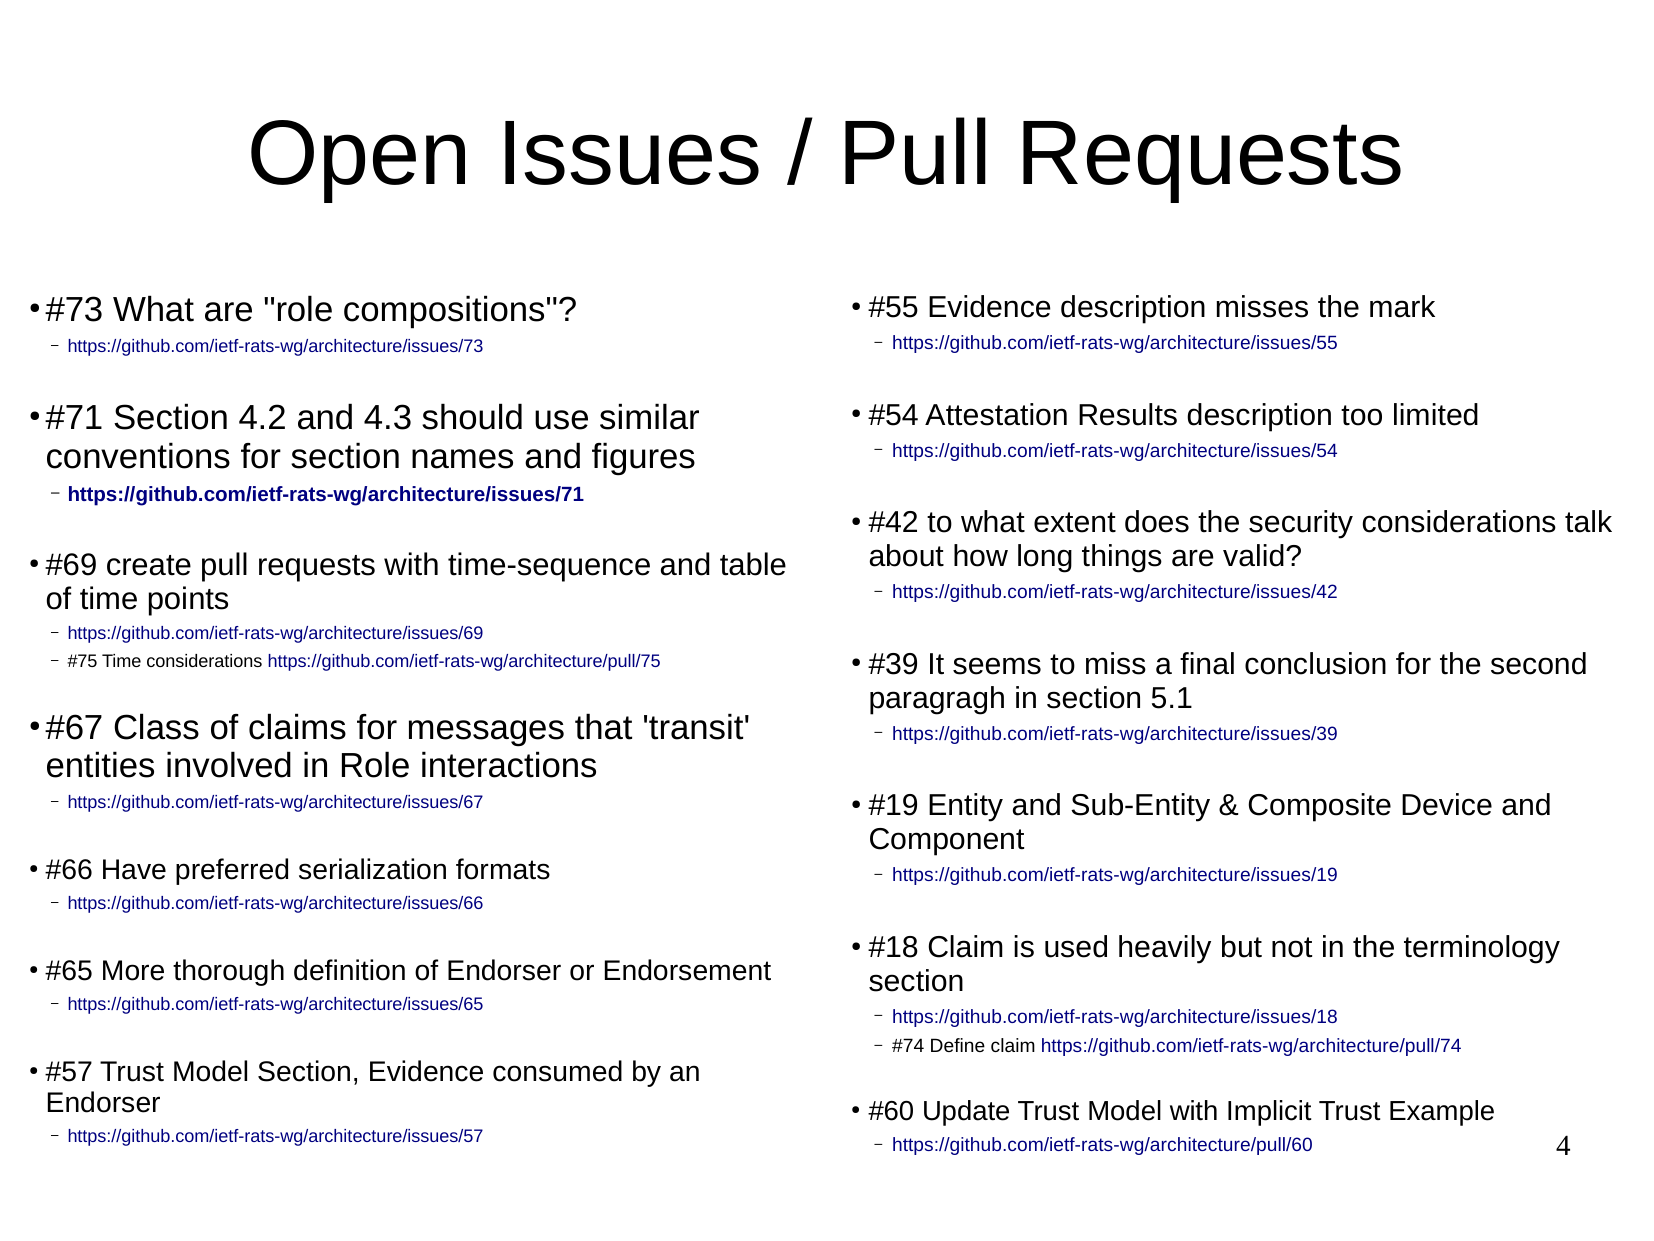

# Open Issues / Pull Requests
#73 What are "role compositions"?
https://github.com/ietf-rats-wg/architecture/issues/73
#71 Section 4.2 and 4.3 should use similar conventions for section names and figures
https://github.com/ietf-rats-wg/architecture/issues/71
#69 create pull requests with time-sequence and table of time points
https://github.com/ietf-rats-wg/architecture/issues/69
#75 Time considerations https://github.com/ietf-rats-wg/architecture/pull/75
#67 Class of claims for messages that 'transit' entities involved in Role interactions
https://github.com/ietf-rats-wg/architecture/issues/67
#66 Have preferred serialization formats
https://github.com/ietf-rats-wg/architecture/issues/66
#65 More thorough definition of Endorser or Endorsement
https://github.com/ietf-rats-wg/architecture/issues/65
#57 Trust Model Section, Evidence consumed by an Endorser
https://github.com/ietf-rats-wg/architecture/issues/57
#55 Evidence description misses the mark
https://github.com/ietf-rats-wg/architecture/issues/55
#54 Attestation Results description too limited
https://github.com/ietf-rats-wg/architecture/issues/54
#42 to what extent does the security considerations talk about how long things are valid?
https://github.com/ietf-rats-wg/architecture/issues/42
#39 It seems to miss a final conclusion for the second paragragh in section 5.1
https://github.com/ietf-rats-wg/architecture/issues/39
#19 Entity and Sub-Entity & Composite Device and Component
https://github.com/ietf-rats-wg/architecture/issues/19
#18 Claim is used heavily but not in the terminology section
https://github.com/ietf-rats-wg/architecture/issues/18
#74 Define claim https://github.com/ietf-rats-wg/architecture/pull/74
#60 Update Trust Model with Implicit Trust Example
https://github.com/ietf-rats-wg/architecture/pull/60
4